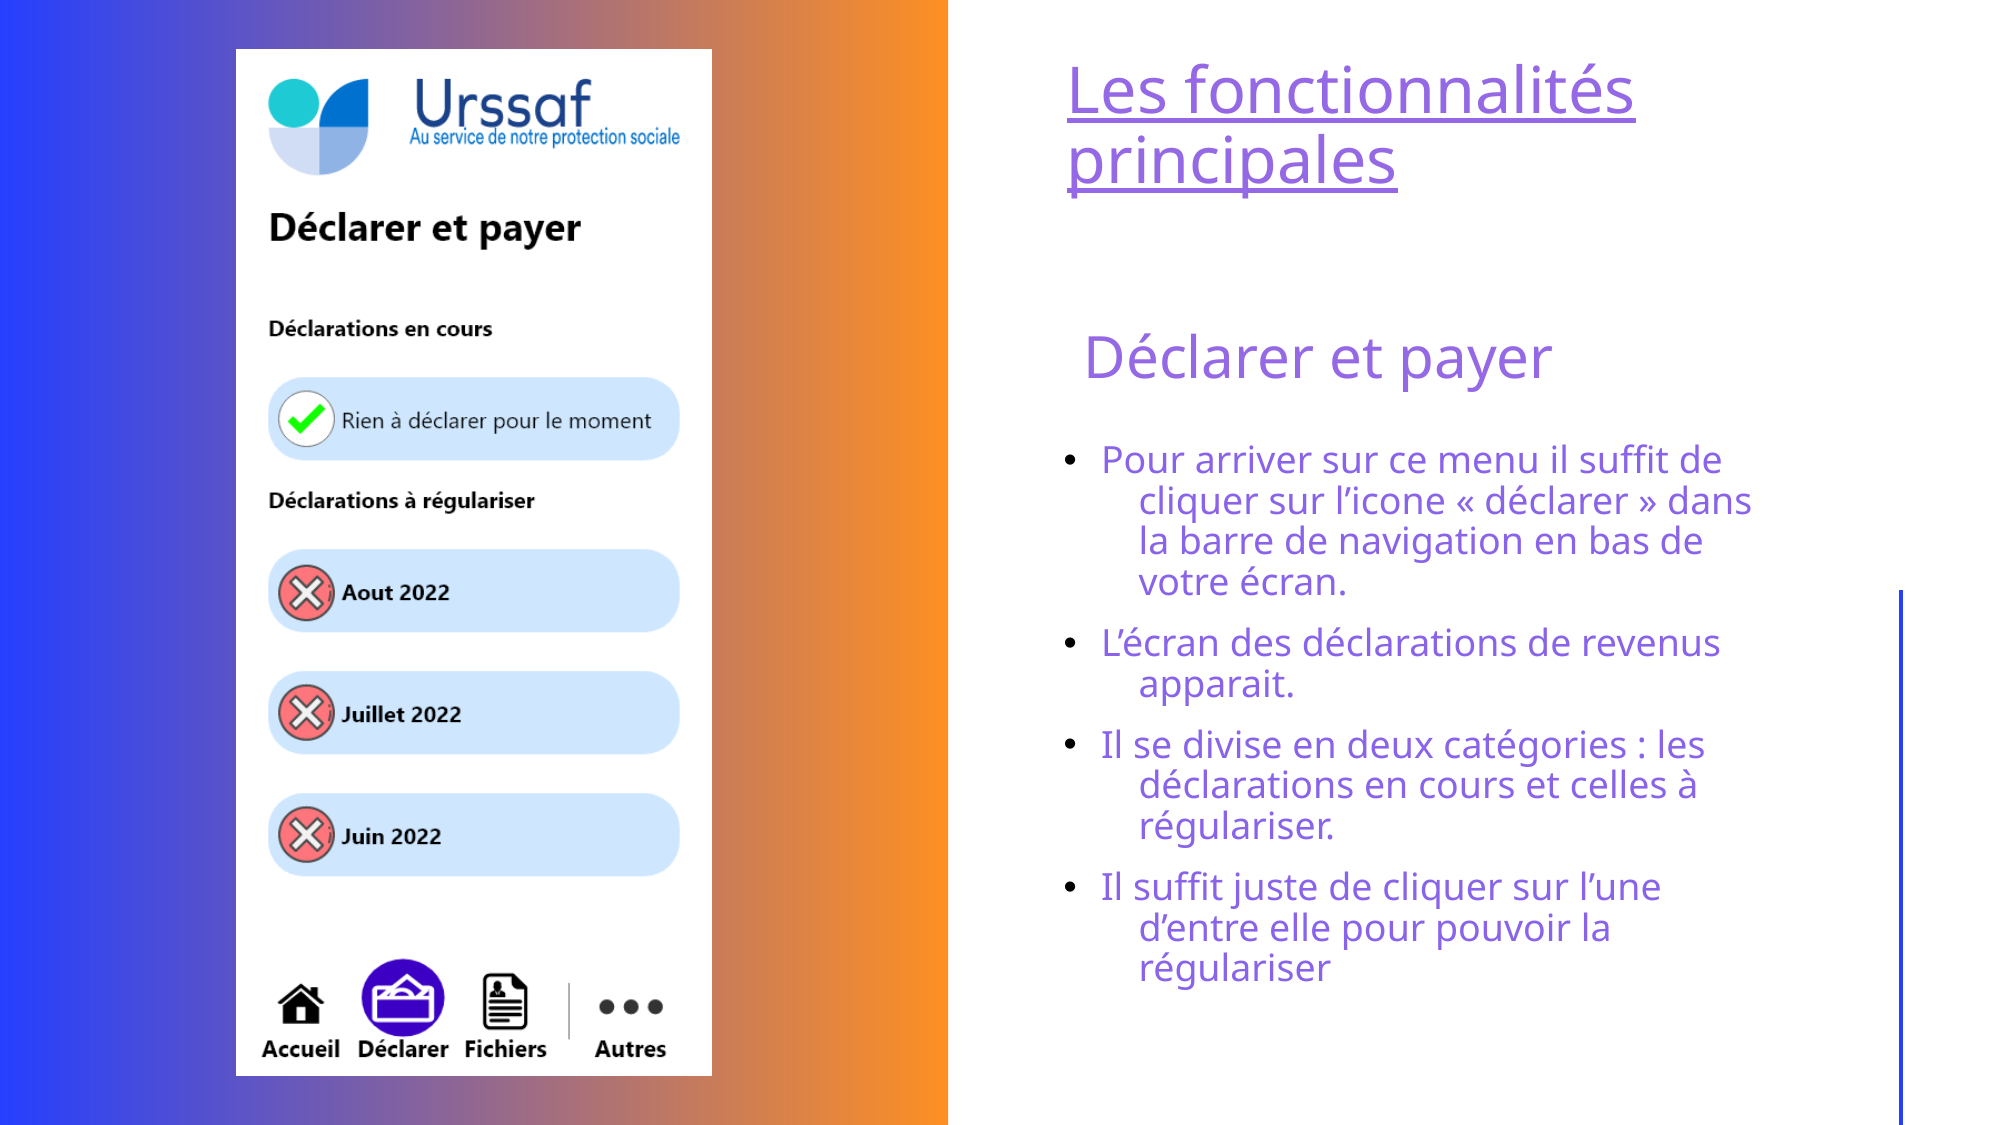

# Les fonctionnalités principales
Déclarer et payer
Pour arriver sur ce menu il suffit de cliquer sur l’icone « déclarer » dans la barre de navigation en bas de votre écran.
L’écran des déclarations de revenus apparait.
Il se divise en deux catégories : les déclarations en cours et celles à régulariser.
Il suffit juste de cliquer sur l’une d’entre elle pour pouvoir la régulariser